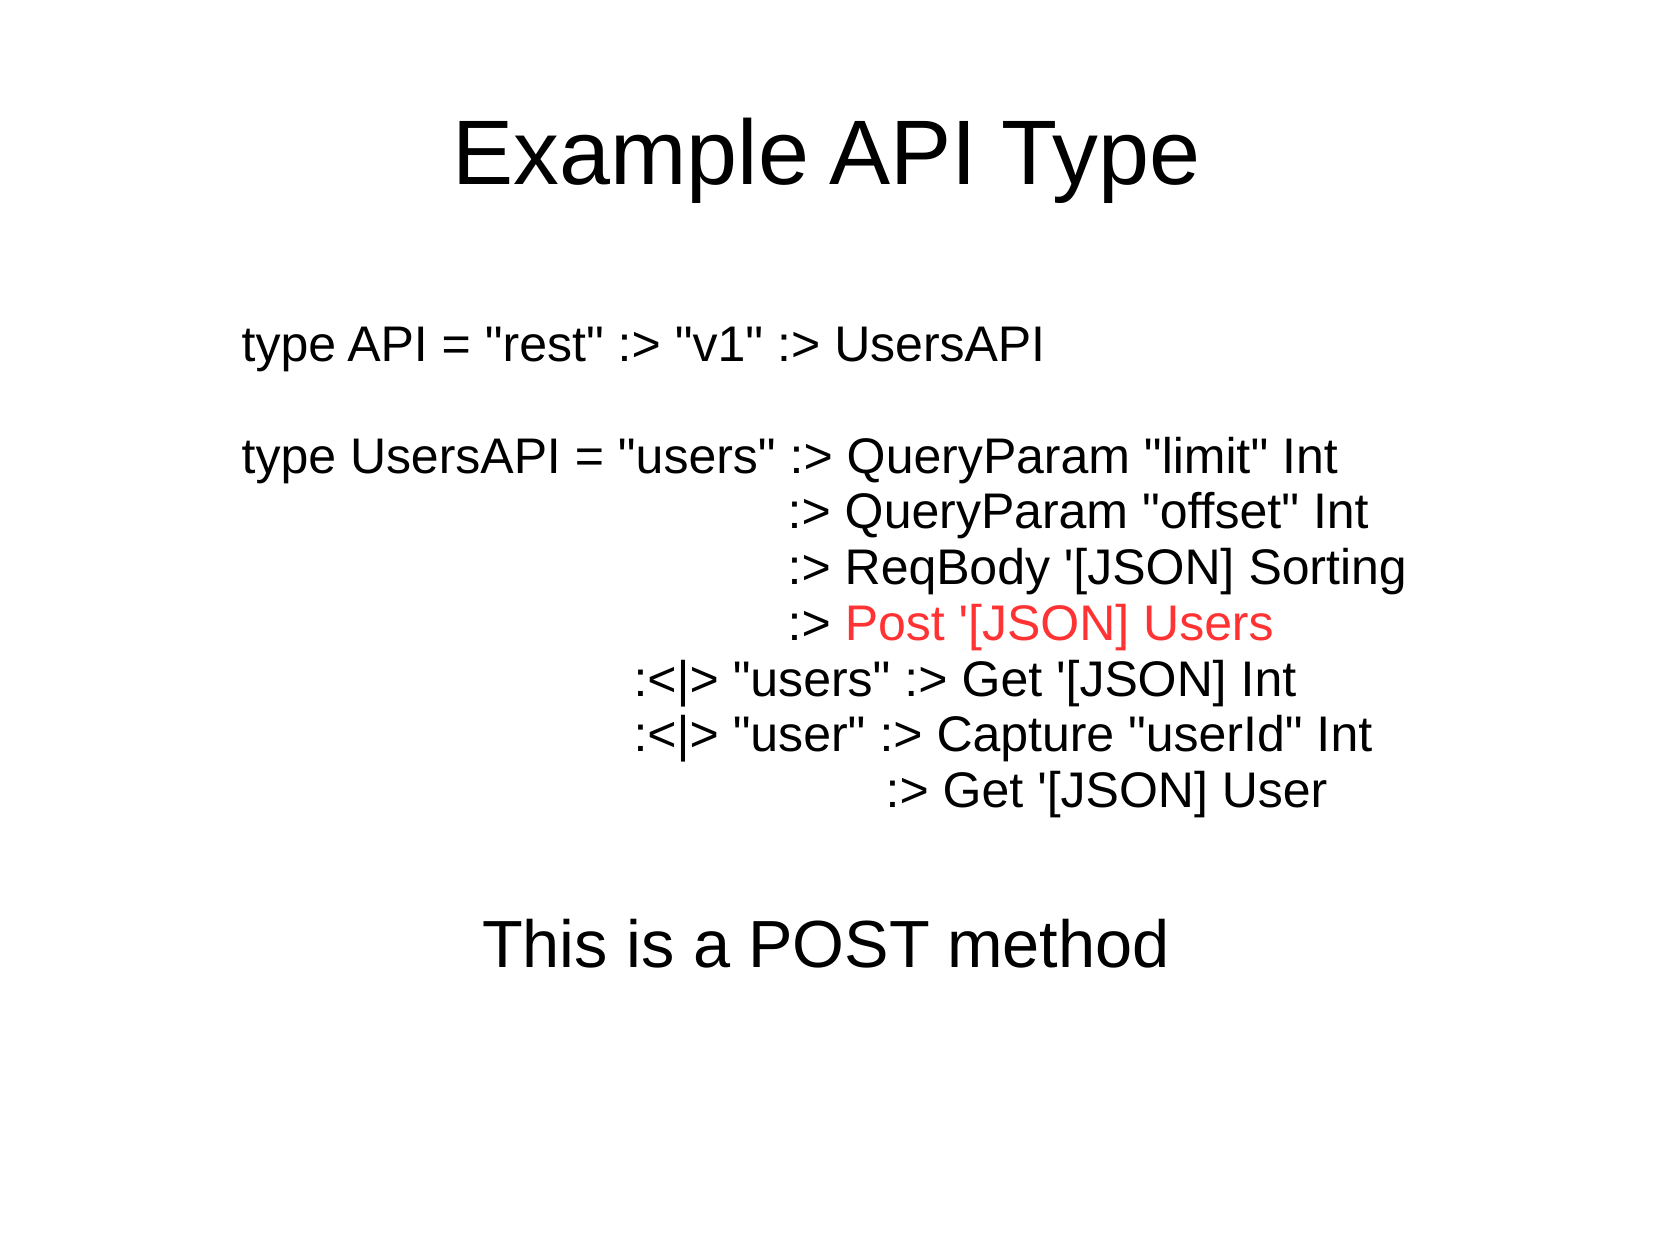

# Example API Type
 type API = "rest" :> "v1" :> UsersAPI
 type UsersAPI = "users" :> QueryParam "limit" Int
 :> QueryParam "offset" Int
 :> ReqBody '[JSON] Sorting
 :> Post '[JSON] Users
 :<|> "users" :> Get '[JSON] Int
 :<|> "user" :> Capture "userId" Int
 :> Get '[JSON] User
This is a POST method